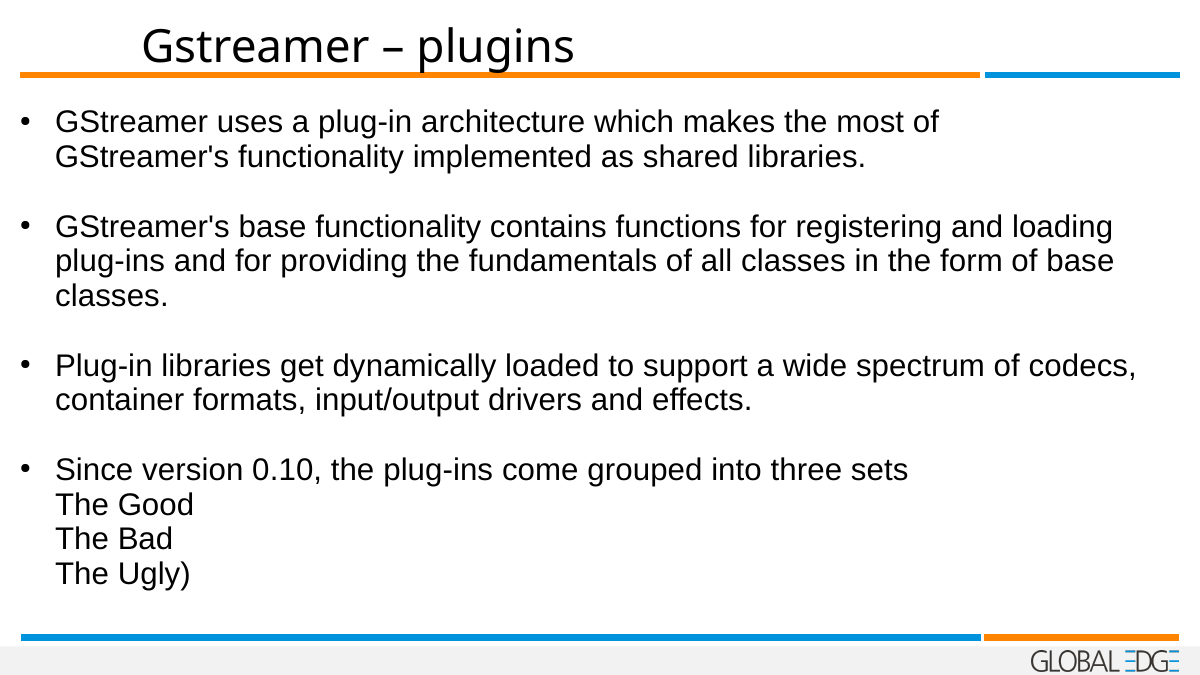

# Gstreamer – plugins
GStreamer uses a plug-in architecture which makes the most of
 GStreamer's functionality implemented as shared libraries.
GStreamer's base functionality contains functions for registering and loading plug-ins and for providing the fundamentals of all classes in the form of base classes.
Plug-in libraries get dynamically loaded to support a wide spectrum of codecs, container formats, input/output drivers and effects.
Since version 0.10, the plug-ins come grouped into three sets
The Good
The Bad
The Ugly)